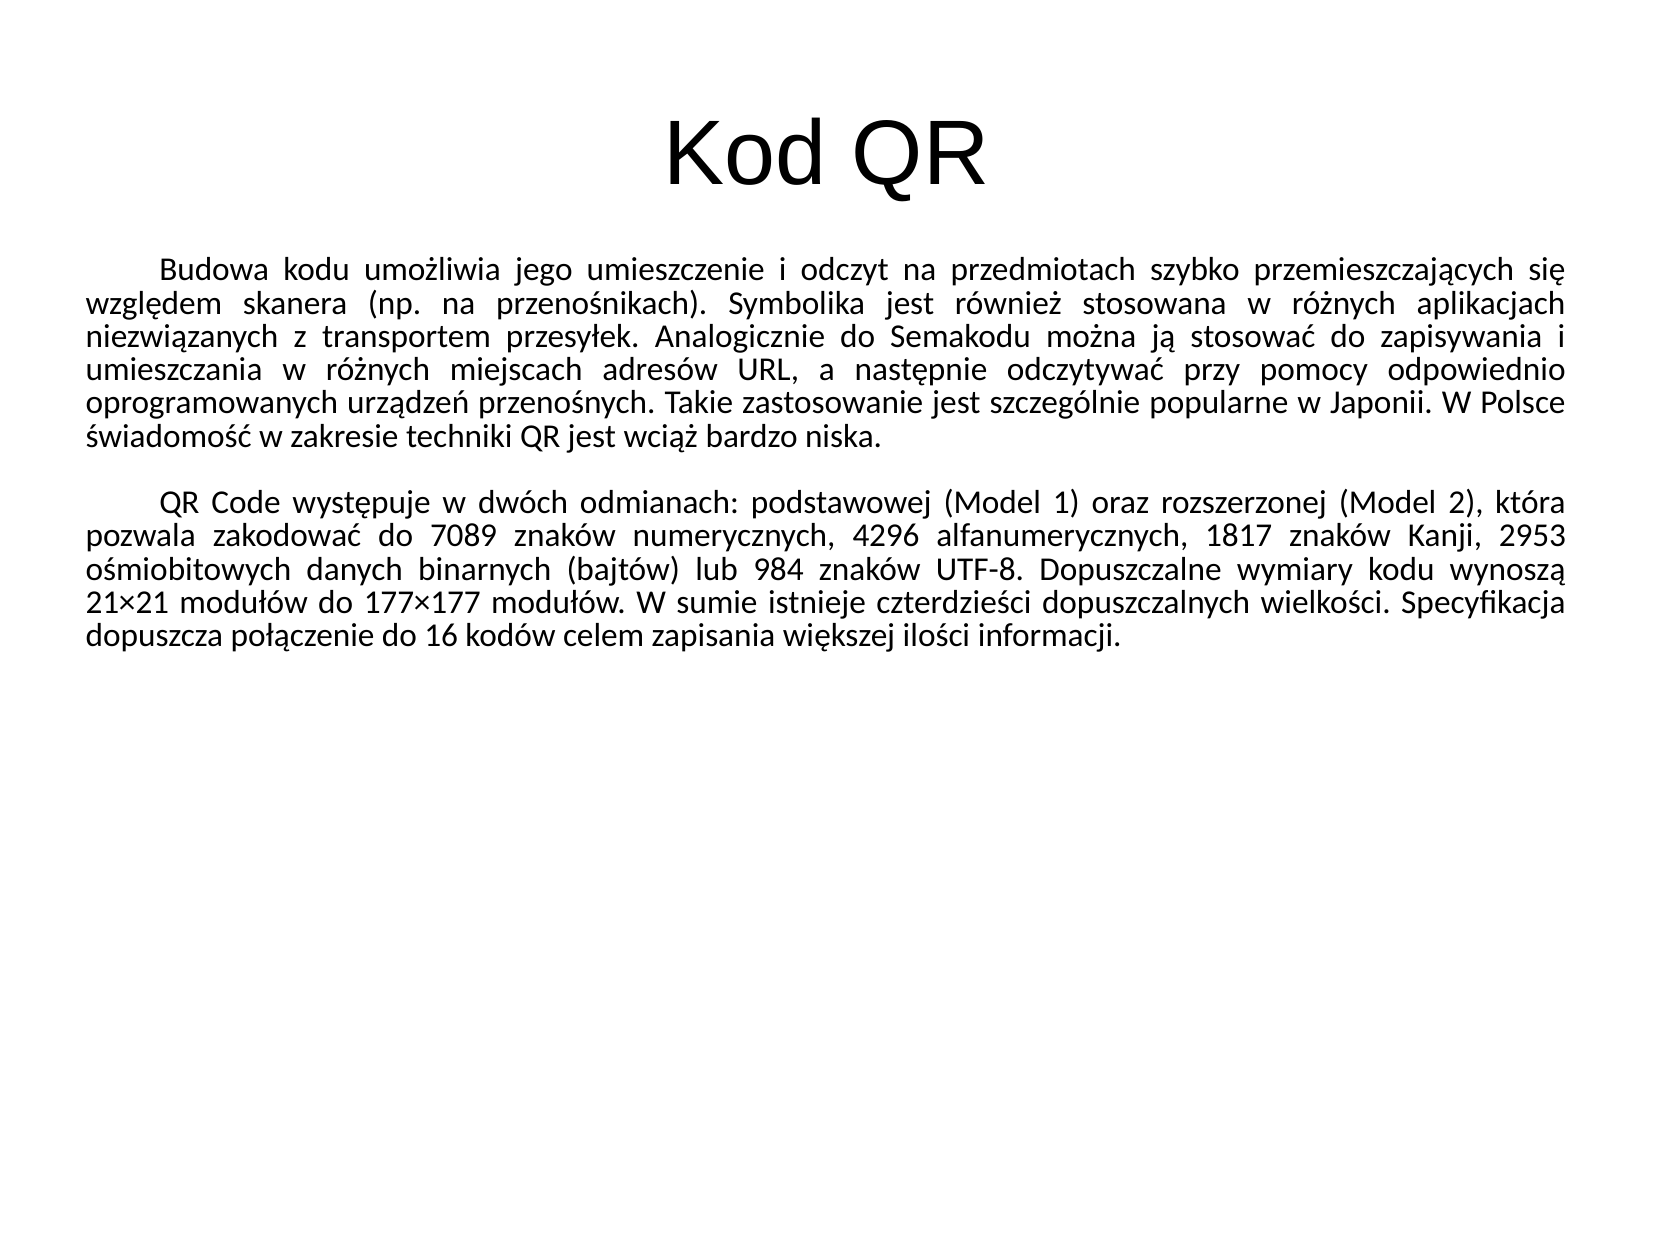

# Kod QR
	Budowa kodu umożliwia jego umieszczenie i odczyt na przedmiotach szybko przemieszczających się względem skanera (np. na przenośnikach). Symbolika jest również stosowana w różnych aplikacjach niezwiązanych z transportem przesyłek. Analogicznie do Semakodu można ją stosować do zapisywania i umieszczania w różnych miejscach adresów URL, a następnie odczytywać przy pomocy odpowiednio oprogramowanych urządzeń przenośnych. Takie zastosowanie jest szczególnie popularne w Japonii. W Polsce świadomość w zakresie techniki QR jest wciąż bardzo niska.
	QR Code występuje w dwóch odmianach: podstawowej (Model 1) oraz rozszerzonej (Model 2), która pozwala zakodować do 7089 znaków numerycznych, 4296 alfanumerycznych, 1817 znaków Kanji, 2953 ośmiobitowych danych binarnych (bajtów) lub 984 znaków UTF-8. Dopuszczalne wymiary kodu wynoszą 21×21 modułów do 177×177 modułów. W sumie istnieje czterdzieści dopuszczalnych wielkości. Specyfikacja dopuszcza połączenie do 16 kodów celem zapisania większej ilości informacji.